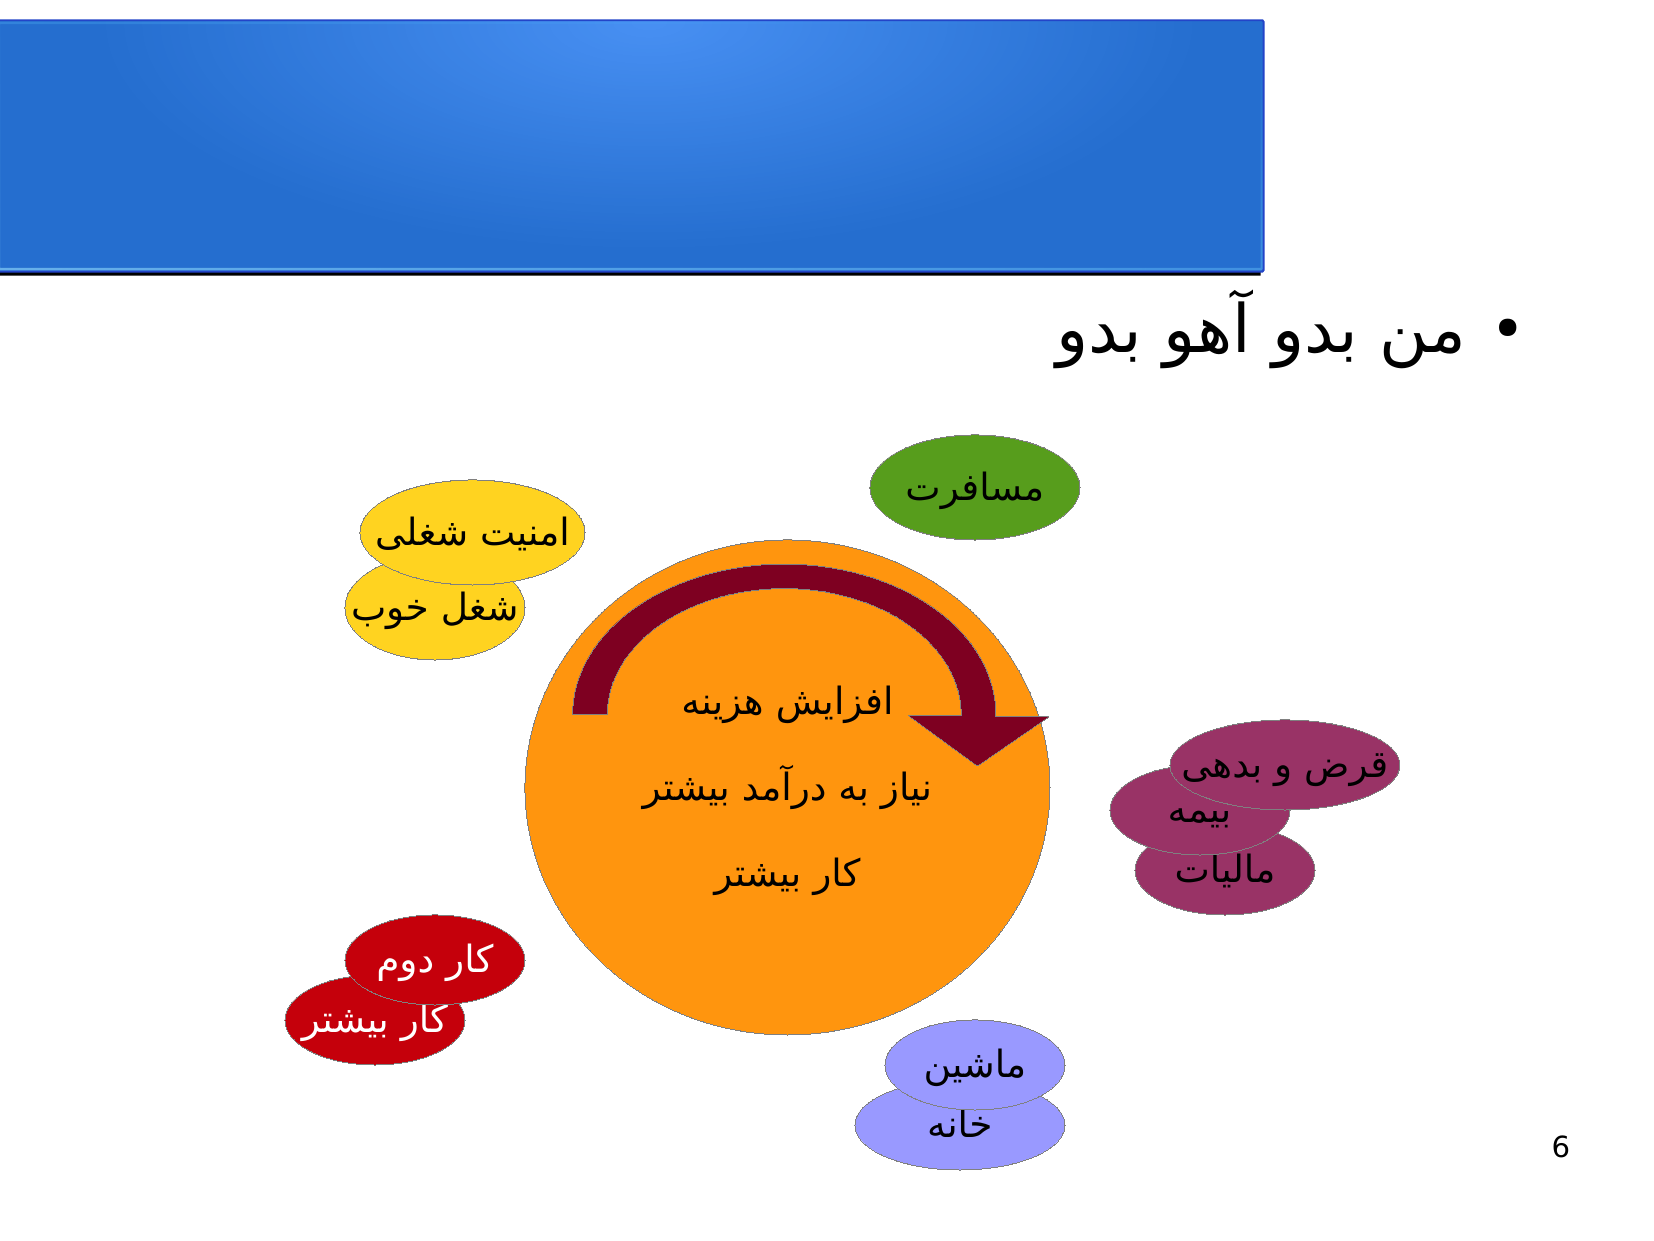

#
من بدو آهو بدو
مسافرت
امنیت شغلی
افزایش هزینه
نیاز به درآمد بیشتر
کار بیشتر
شغل خوب
قرض و بدهی
بیمه
مالیات
کار دوم
کار بیشتر
ماشین
خانه
6